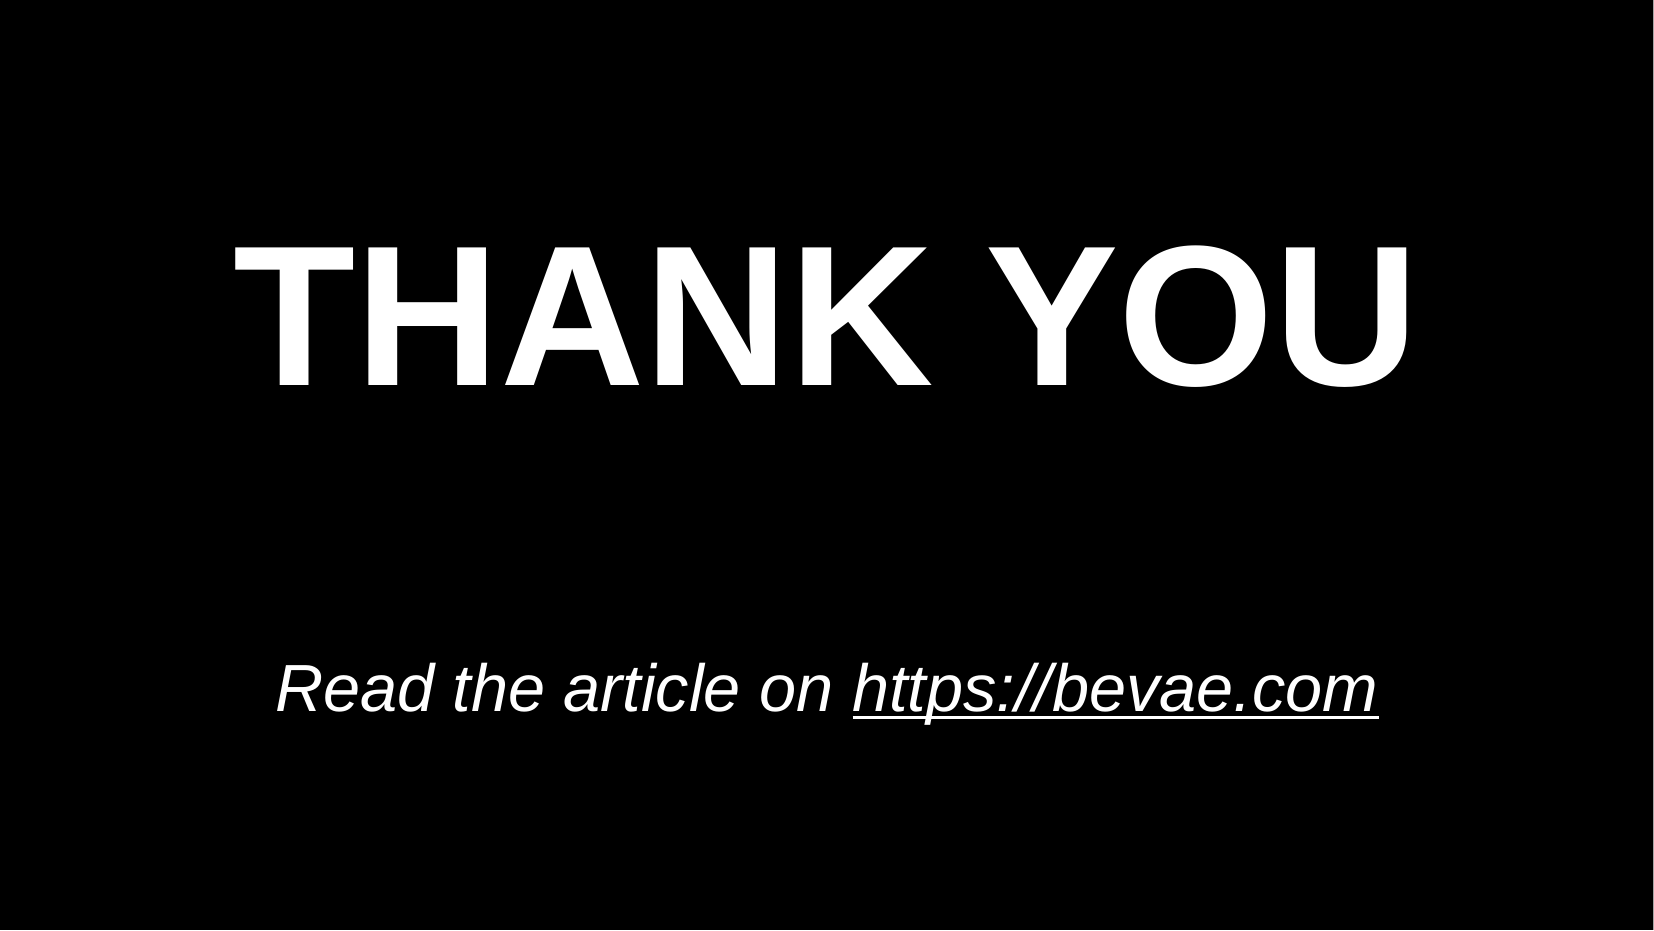

# THANK YOU
Read the article on https://bevae.com